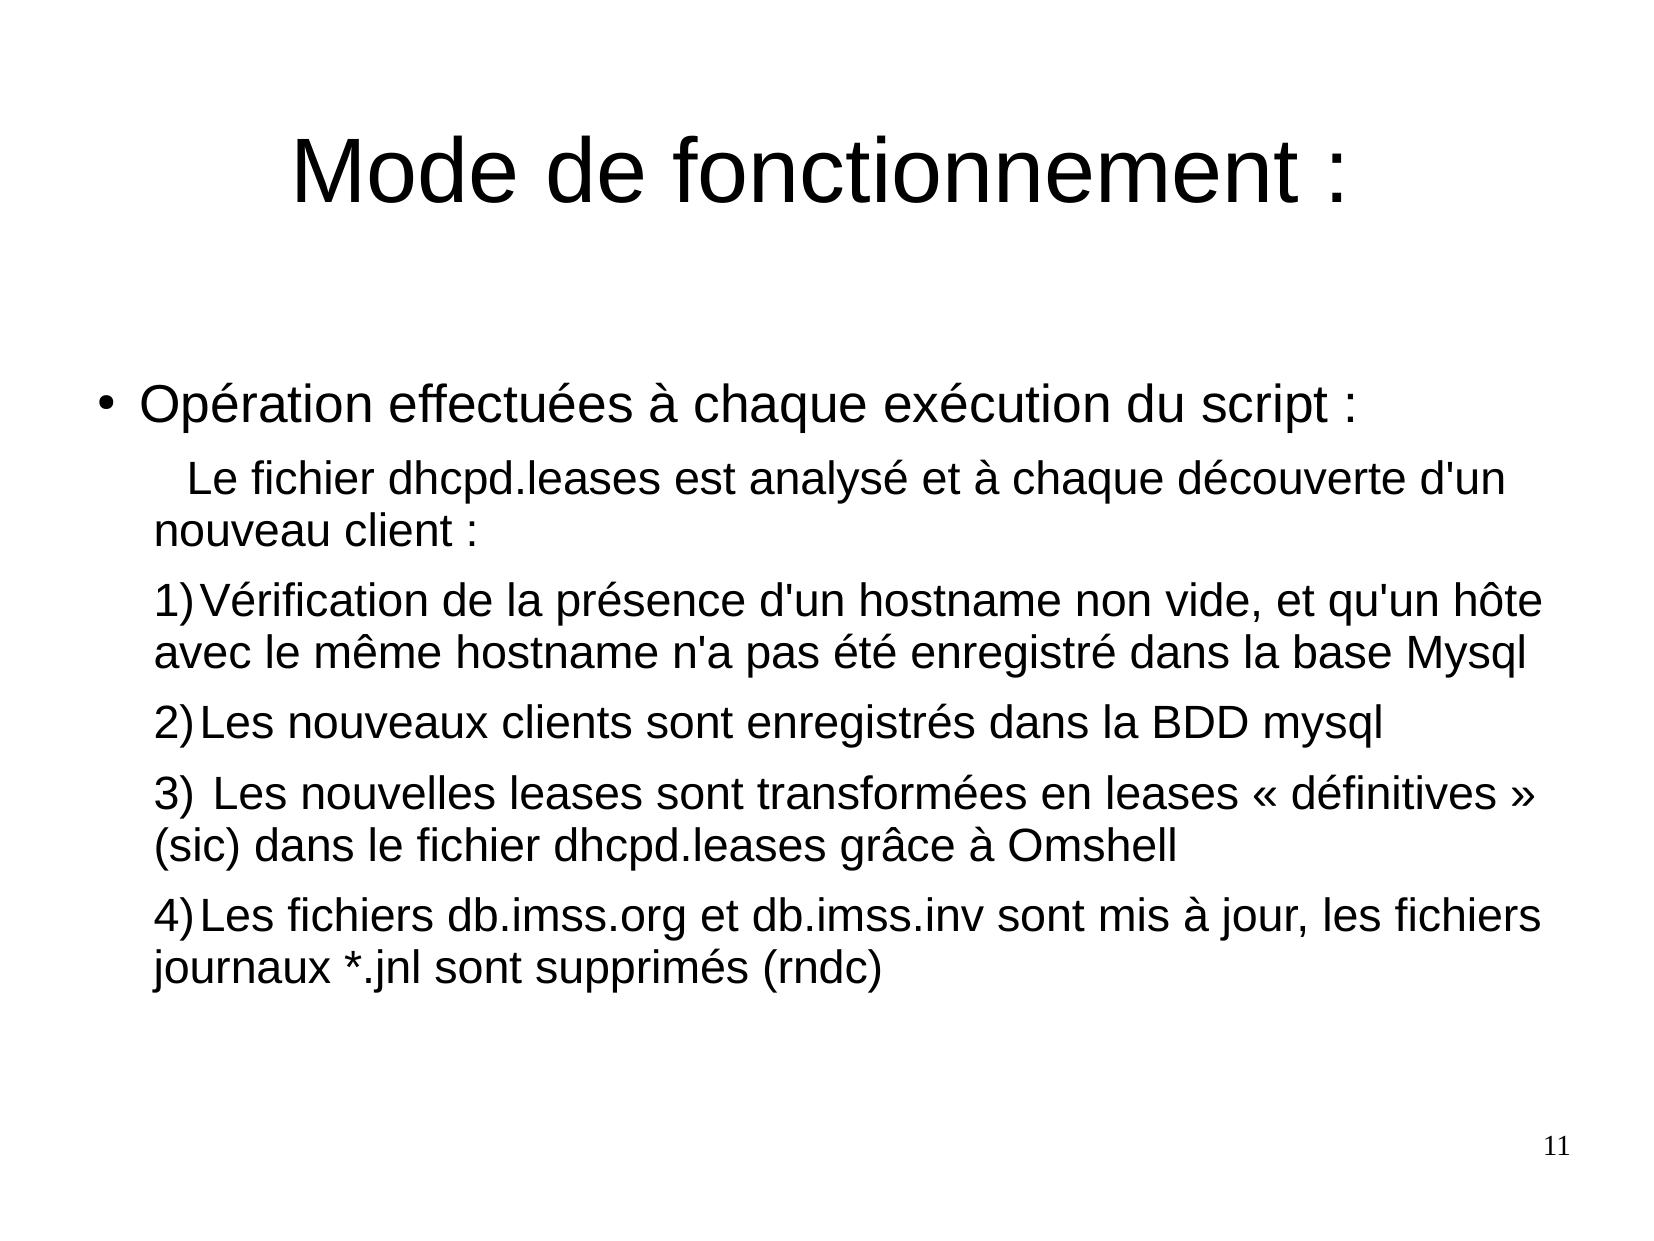

# Mode de fonctionnement :
Opération effectuées à chaque exécution du script :
Le fichier dhcpd.leases est analysé et à chaque découverte d'un nouveau client :
 Vérification de la présence d'un hostname non vide, et qu'un hôte avec le même hostname n'a pas été enregistré dans la base Mysql
 Les nouveaux clients sont enregistrés dans la BDD mysql
 Les nouvelles leases sont transformées en leases « définitives » (sic) dans le fichier dhcpd.leases grâce à Omshell
 Les fichiers db.imss.org et db.imss.inv sont mis à jour, les fichiers journaux *.jnl sont supprimés (rndc)
11